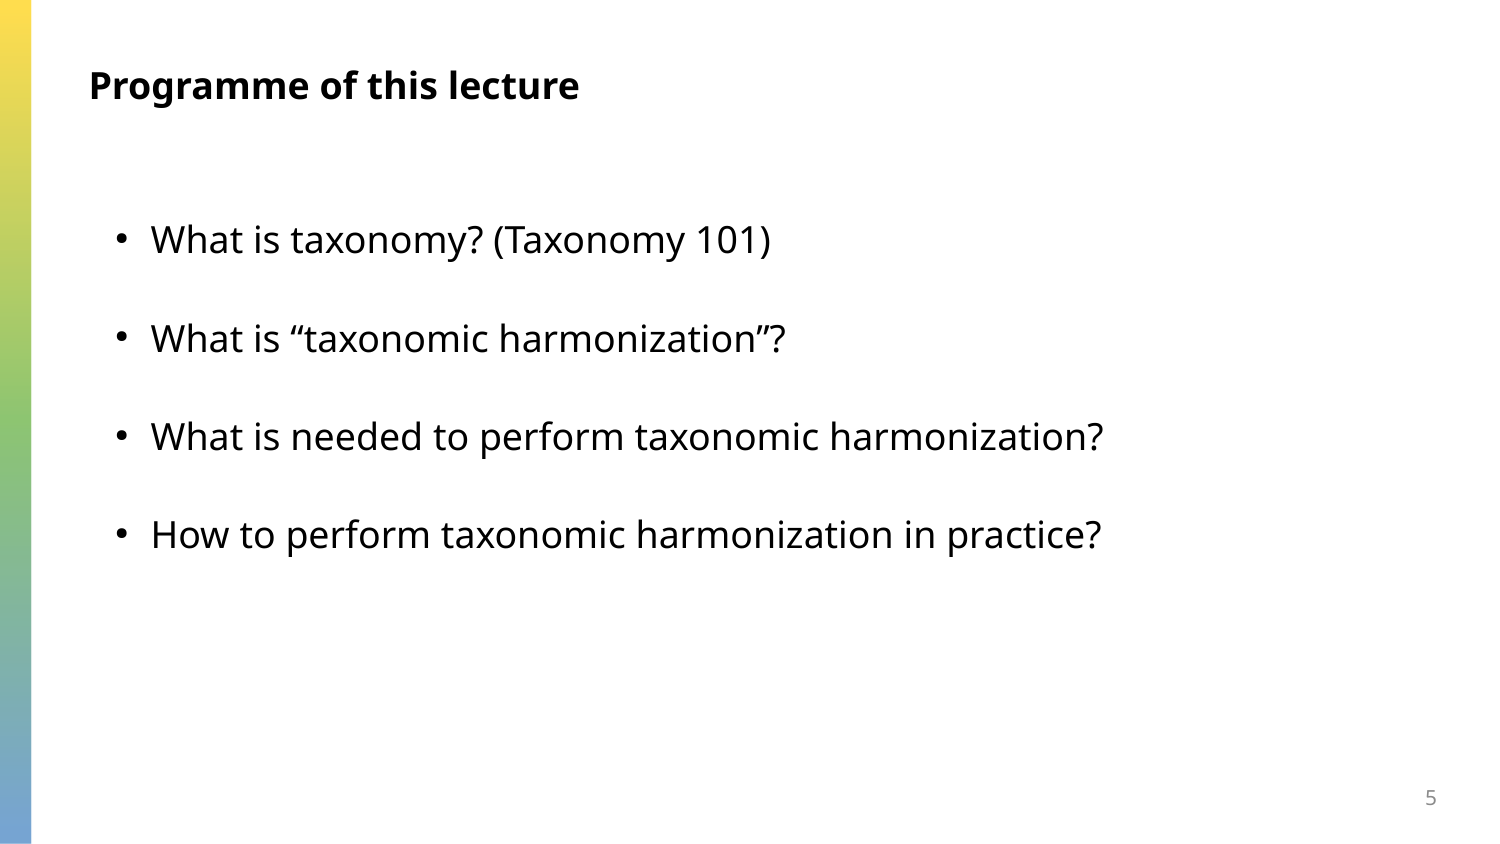

# Programme of this lecture
What is taxonomy? (Taxonomy 101)
What is “taxonomic harmonization”?
What is needed to perform taxonomic harmonization?
How to perform taxonomic harmonization in practice?
5